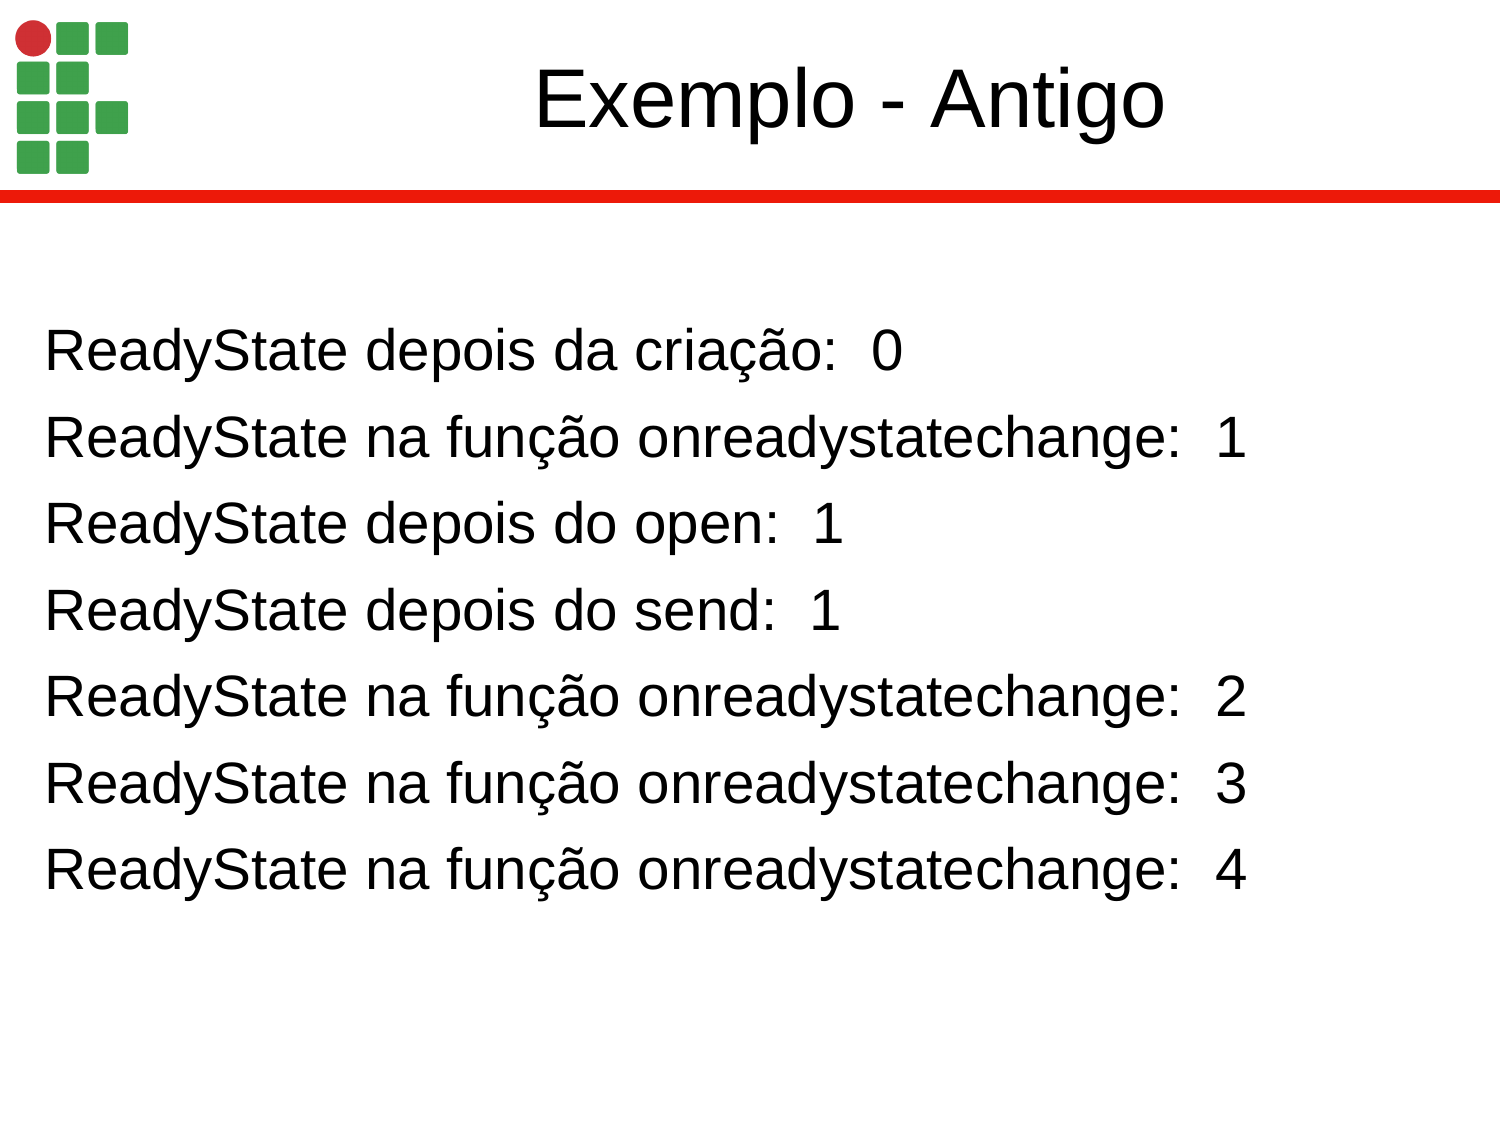

# Exemplo - Antigo
ReadyState depois da criação: 0
ReadyState na função onreadystatechange: 1
ReadyState depois do open: 1
ReadyState depois do send: 1
ReadyState na função onreadystatechange: 2
ReadyState na função onreadystatechange: 3
ReadyState na função onreadystatechange: 4